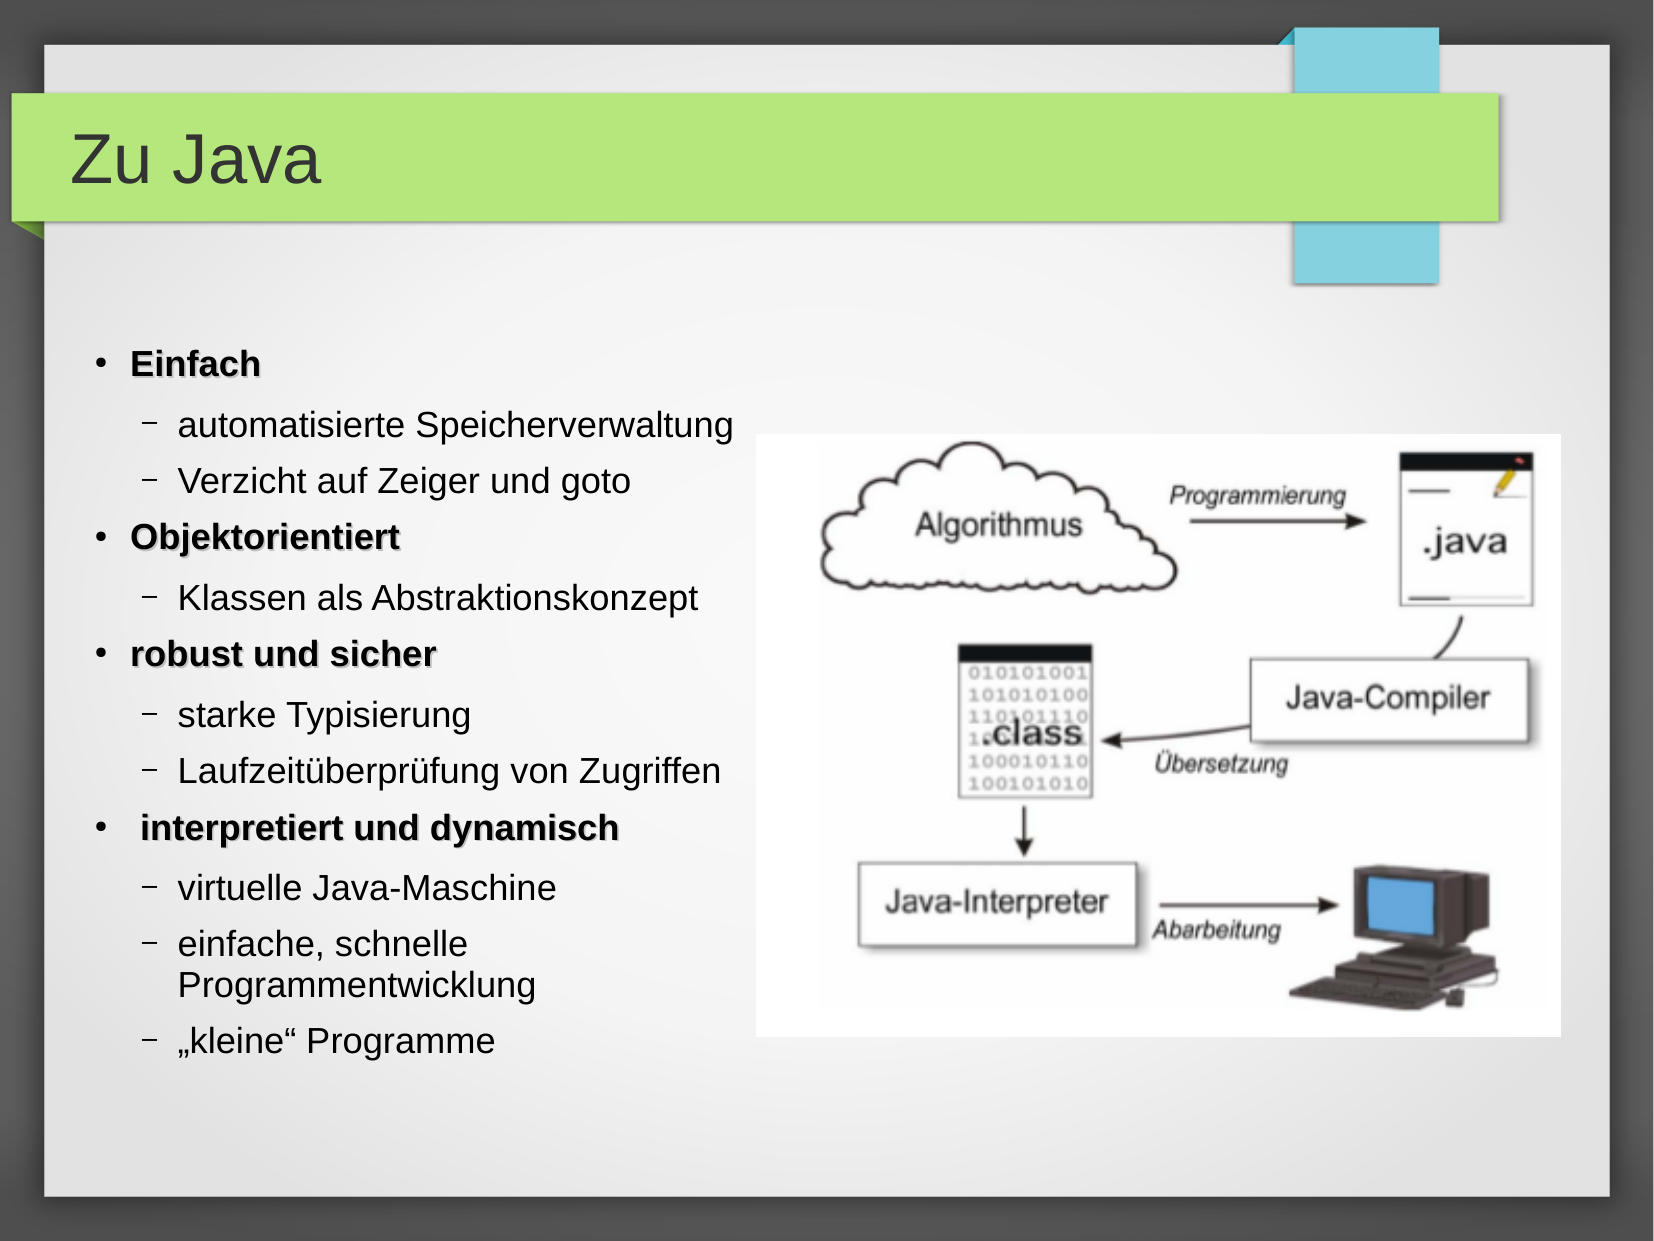

# Zu Java
Einfach
automatisierte Speicherverwaltung
Verzicht auf Zeiger und goto
Objektorientiert
Klassen als Abstraktionskonzept
robust und sicher
starke Typisierung
Laufzeitüberprüfung von Zugriffen
 interpretiert und dynamisch
virtuelle Java-Maschine
einfache, schnelle Programmentwicklung
„kleine“ Programme